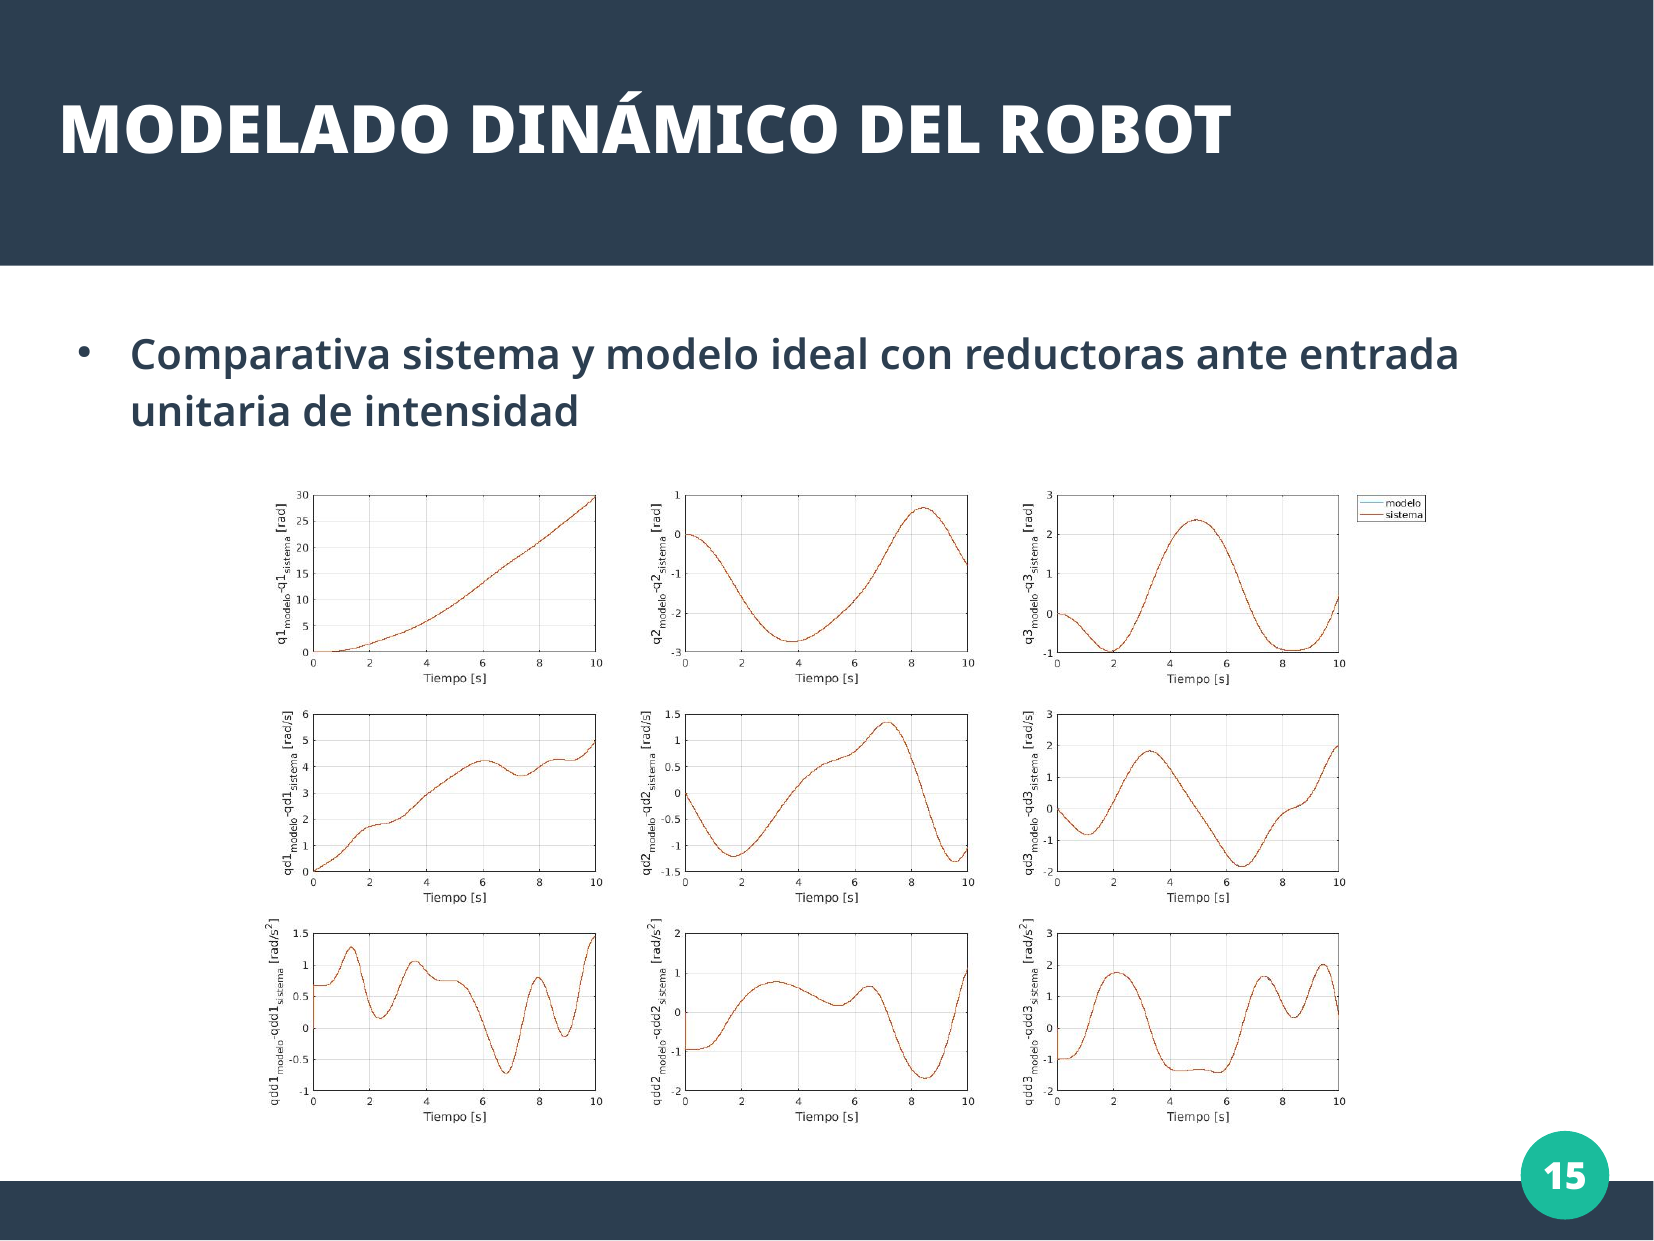

# MODELADO DINÁMICO DEL ROBOT
Comparativa sistema y modelo ideal con reductoras ante entrada unitaria de intensidad
15